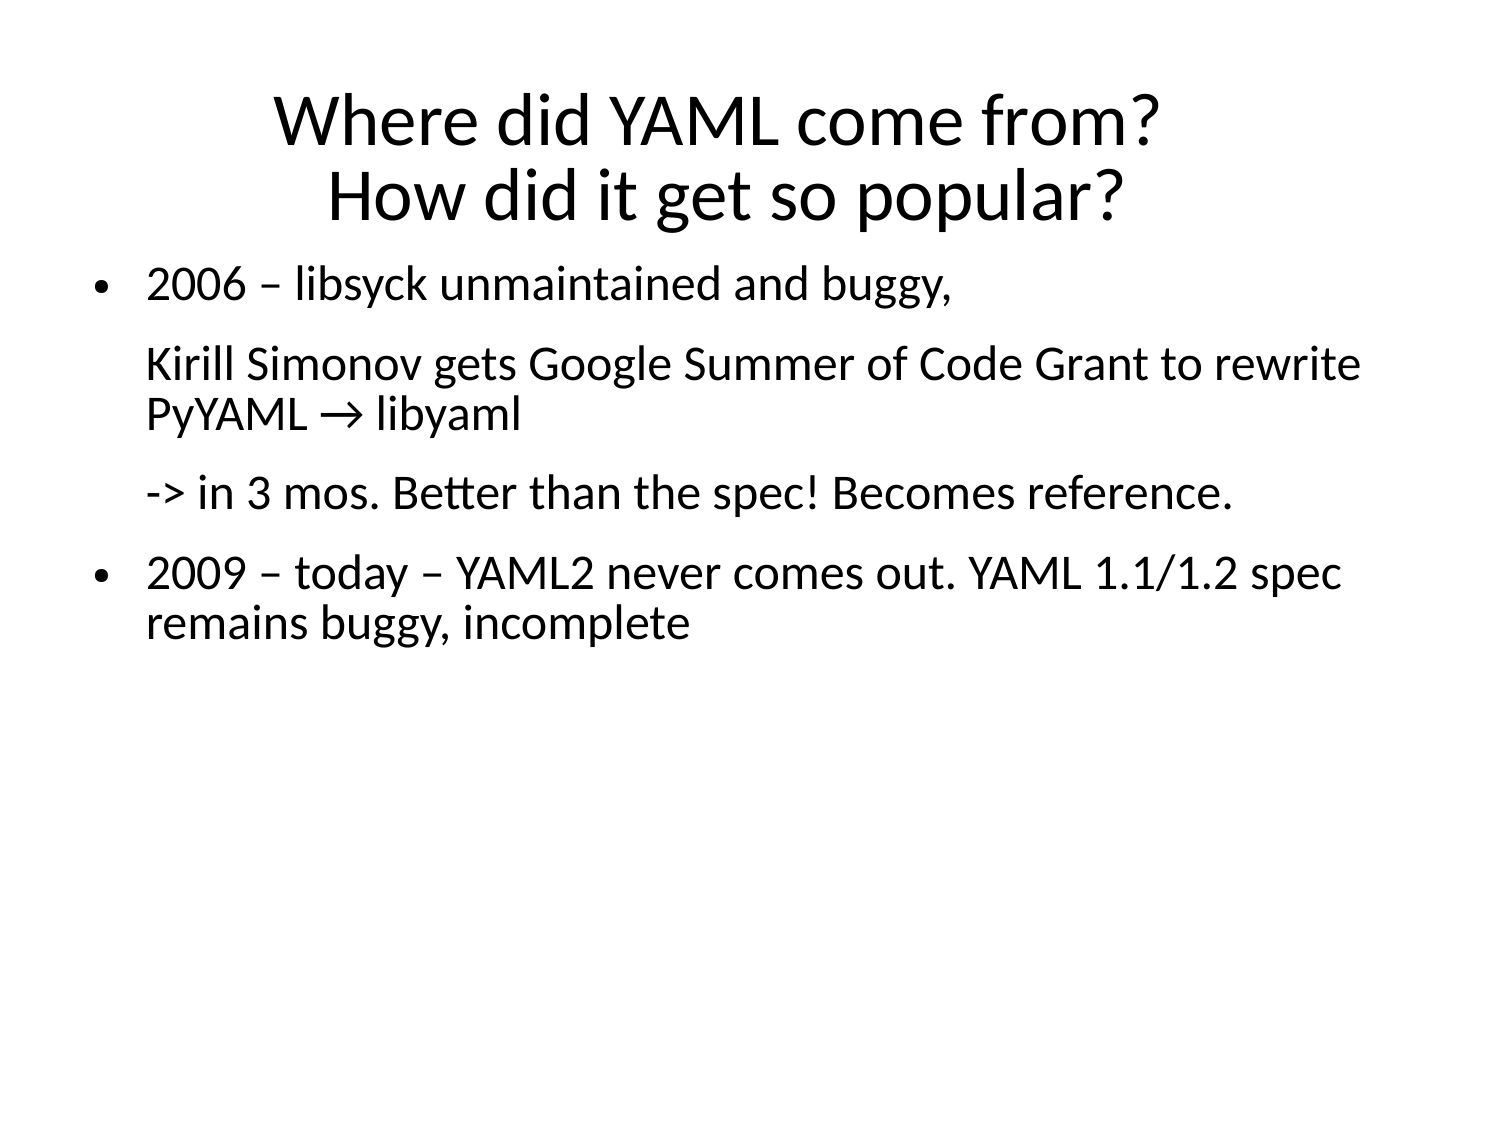

# Where did YAML come from? How did it get so popular?
2006 – libsyck unmaintained and buggy,
Kirill Simonov gets Google Summer of Code Grant to rewrite PyYAML → libyaml
-> in 3 mos. Better than the spec! Becomes reference.
2009 – today – YAML2 never comes out. YAML 1.1/1.2 spec remains buggy, incomplete